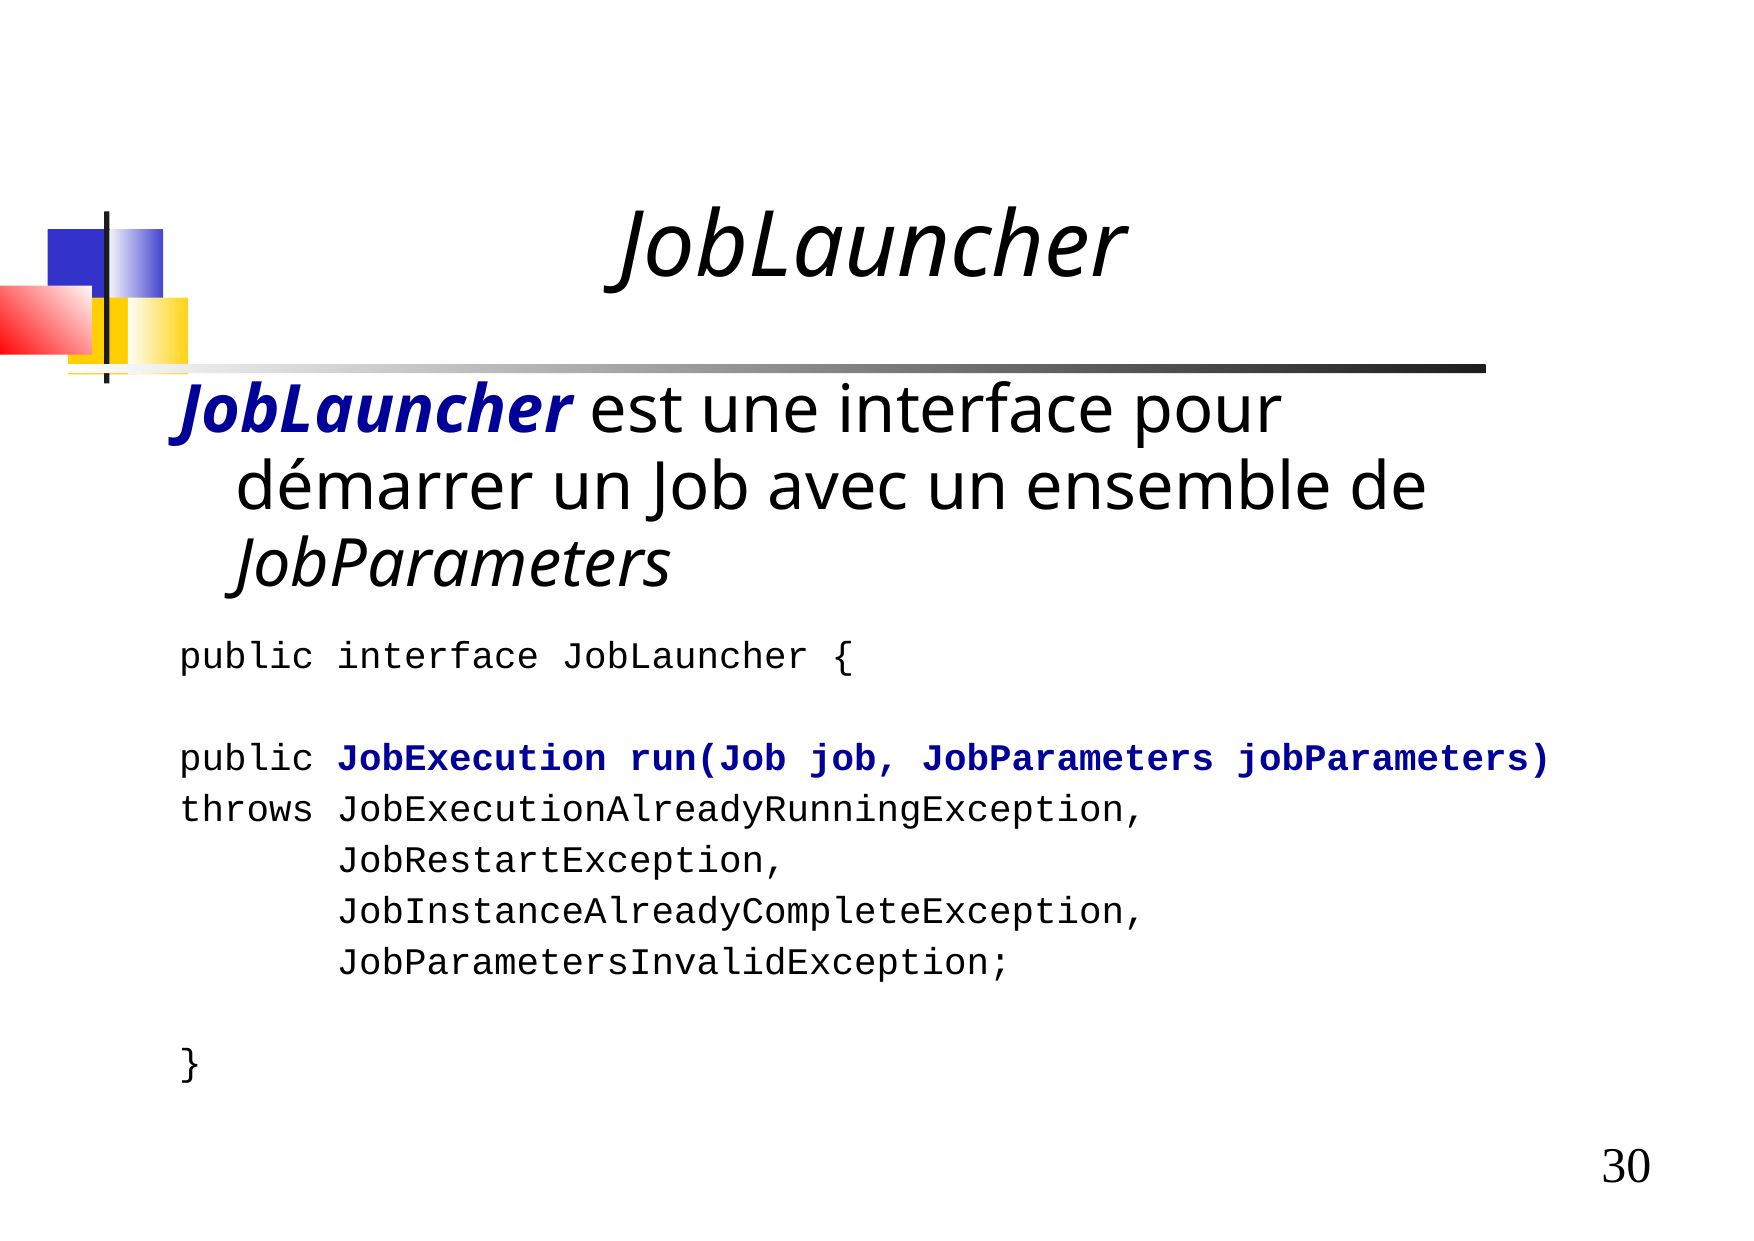

# JobLauncher
JobLauncher est une interface pour démarrer un Job avec un ensemble de JobParameters
public interface JobLauncher {
public JobExecution run(Job job, JobParameters jobParameters)
throws JobExecutionAlreadyRunningException,
 JobRestartException,
 JobInstanceAlreadyCompleteException,
 JobParametersInvalidException;
}